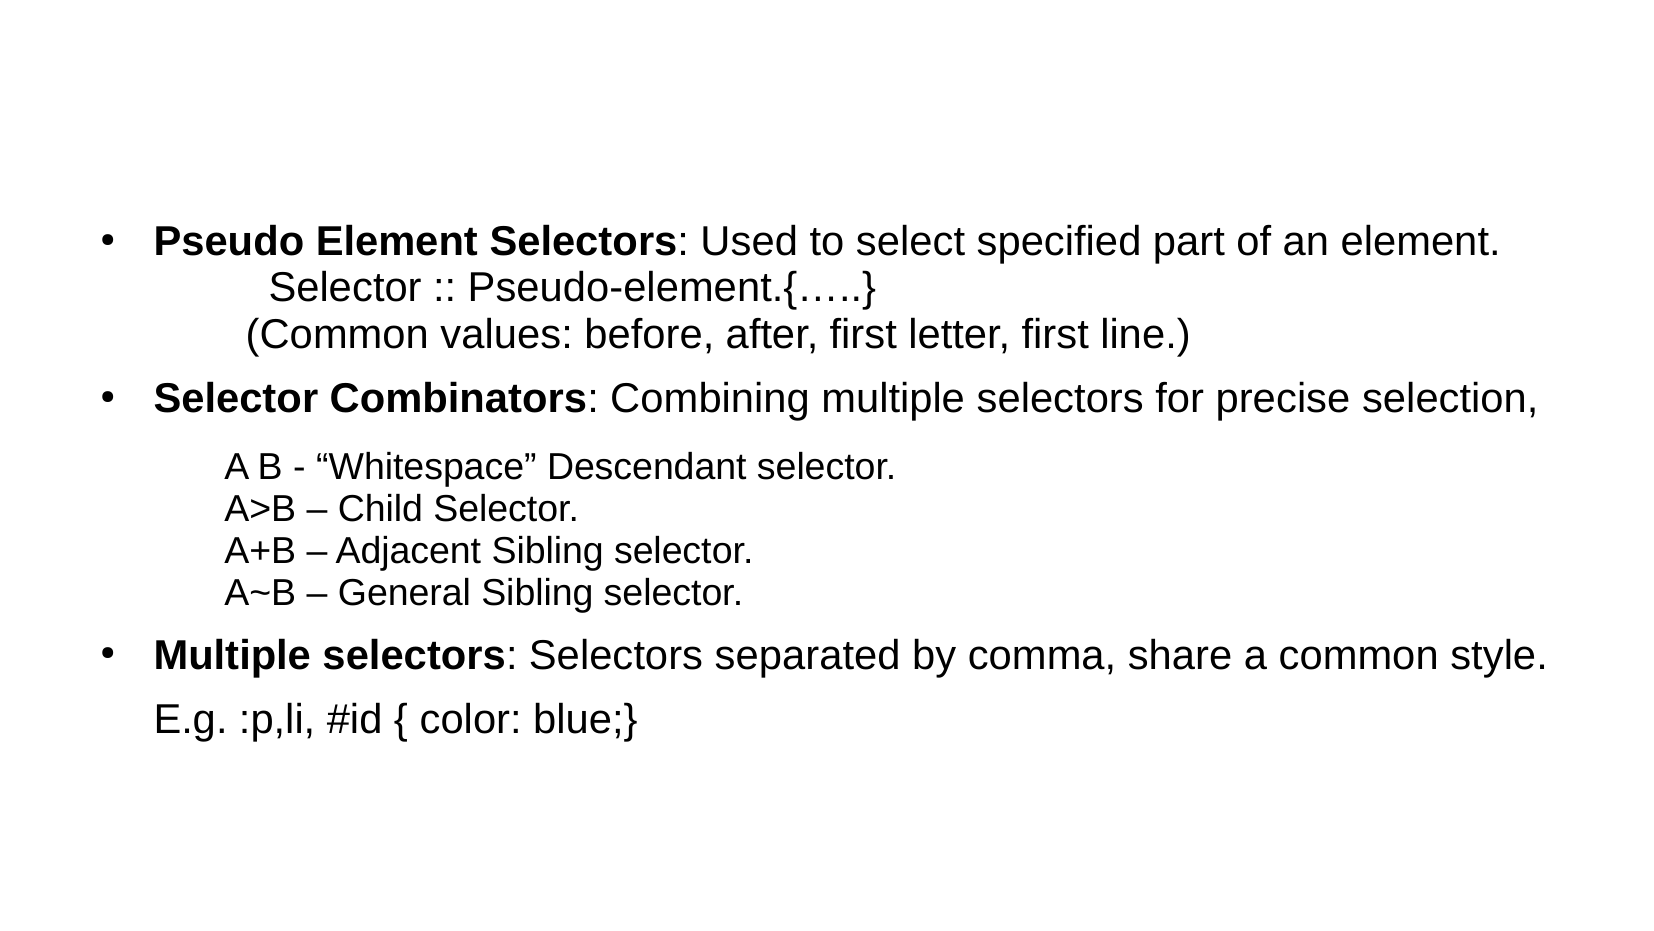

# Pseudo Element Selectors: Used to select specified part of an element. Selector :: Pseudo-element.{…..} (Common values: before, after, first letter, first line.)
Selector Combinators: Combining multiple selectors for precise selection,
A B - “Whitespace” Descendant selector. A>B – Child Selector. A+B – Adjacent Sibling selector. A~B – General Sibling selector.
Multiple selectors: Selectors separated by comma, share a common style.
E.g. :p,li, #id { color: blue;}